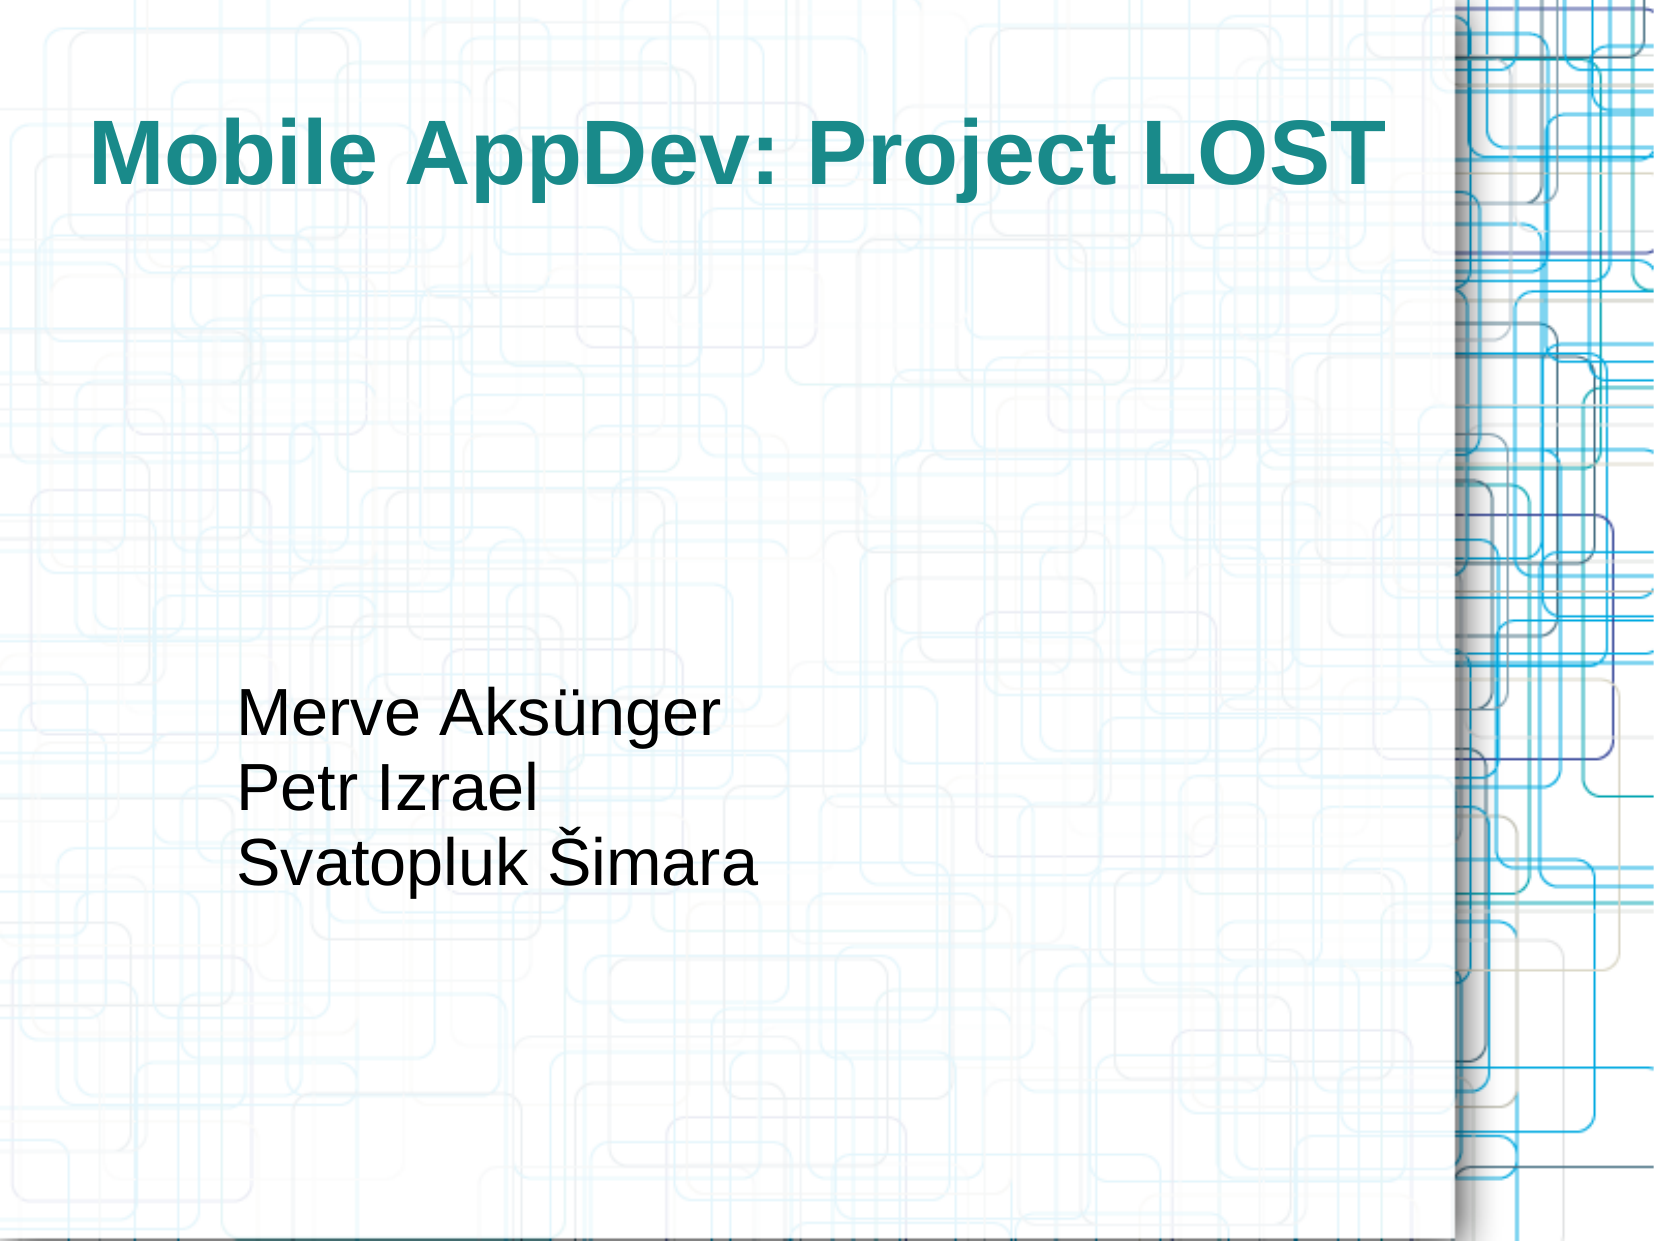

# Mobile AppDev: Project LOST
Merve Aksünger
Petr Izrael
Svatopluk Šimara